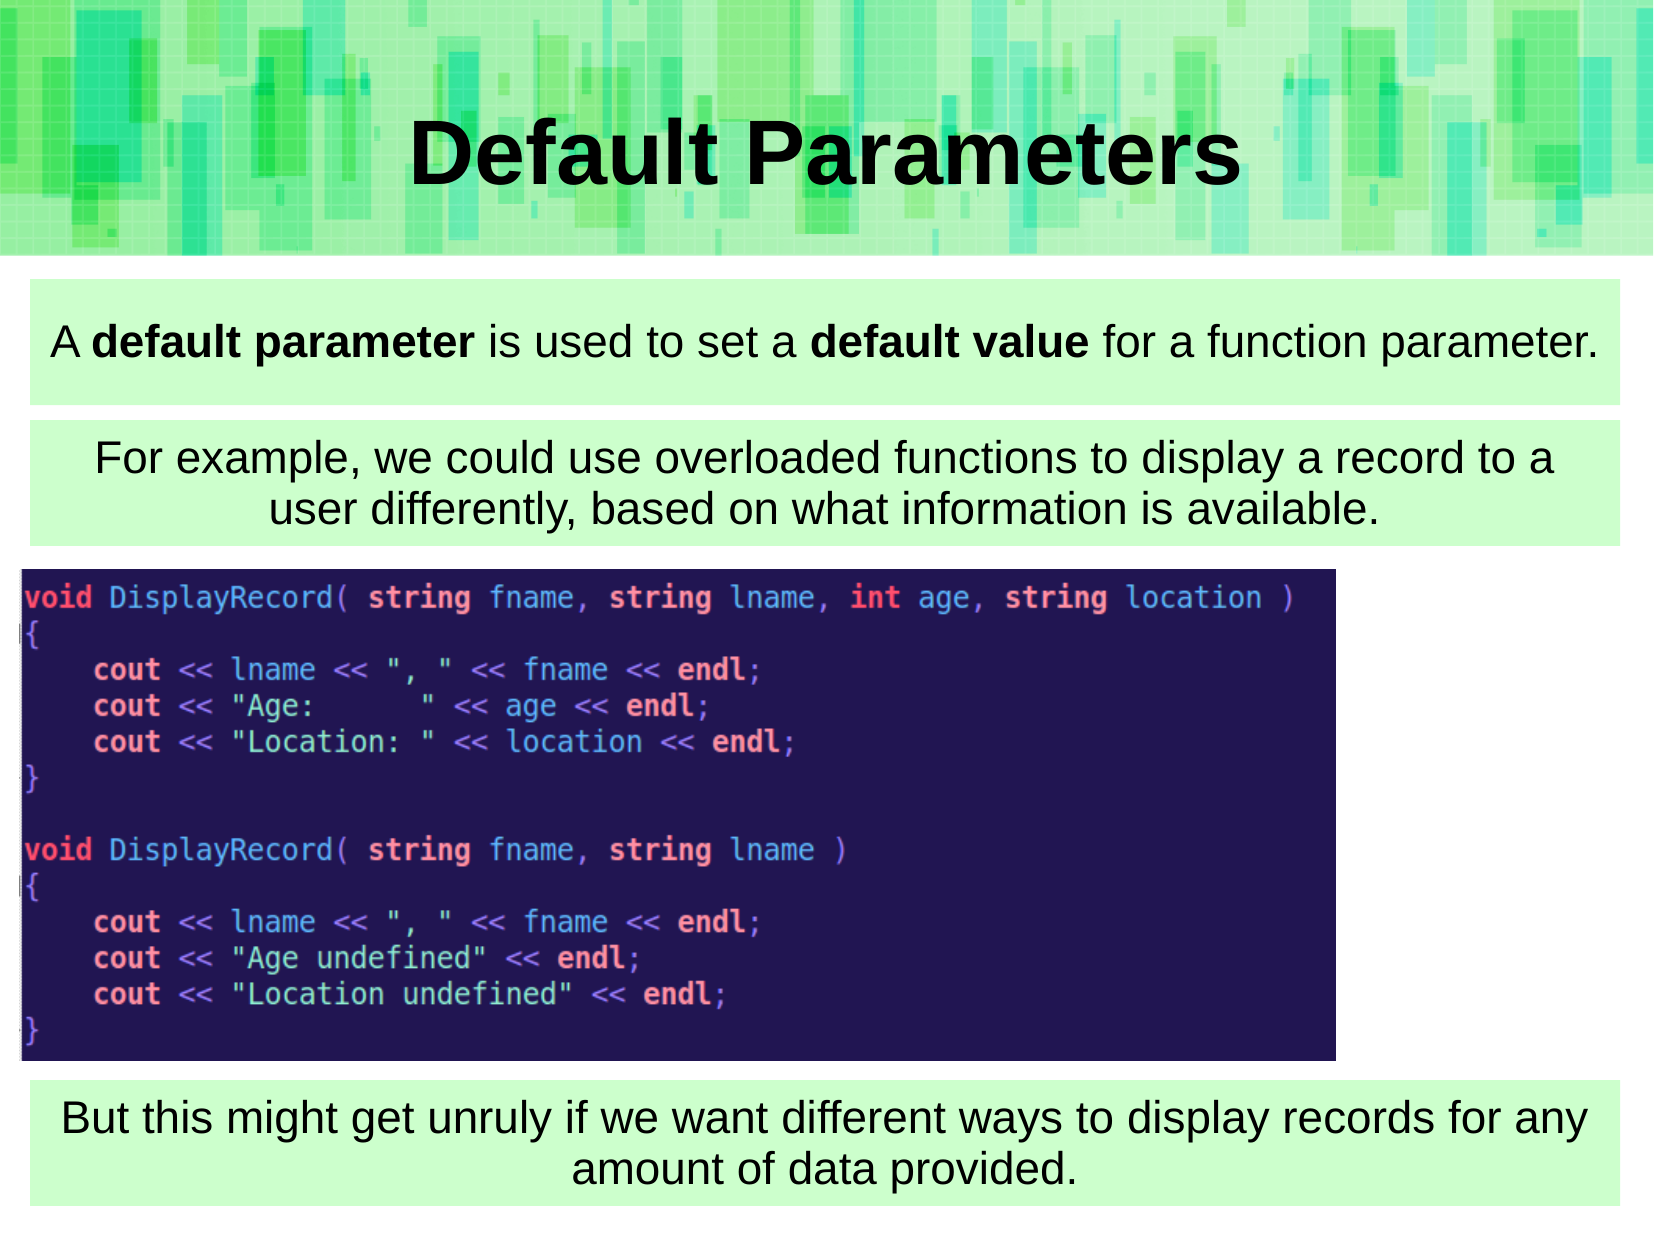

# Default Parameters
A default parameter is used to set a default value for a function parameter.
For example, we could use overloaded functions to display a record to a user differently, based on what information is available.
But this might get unruly if we want different ways to display records for any amount of data provided.